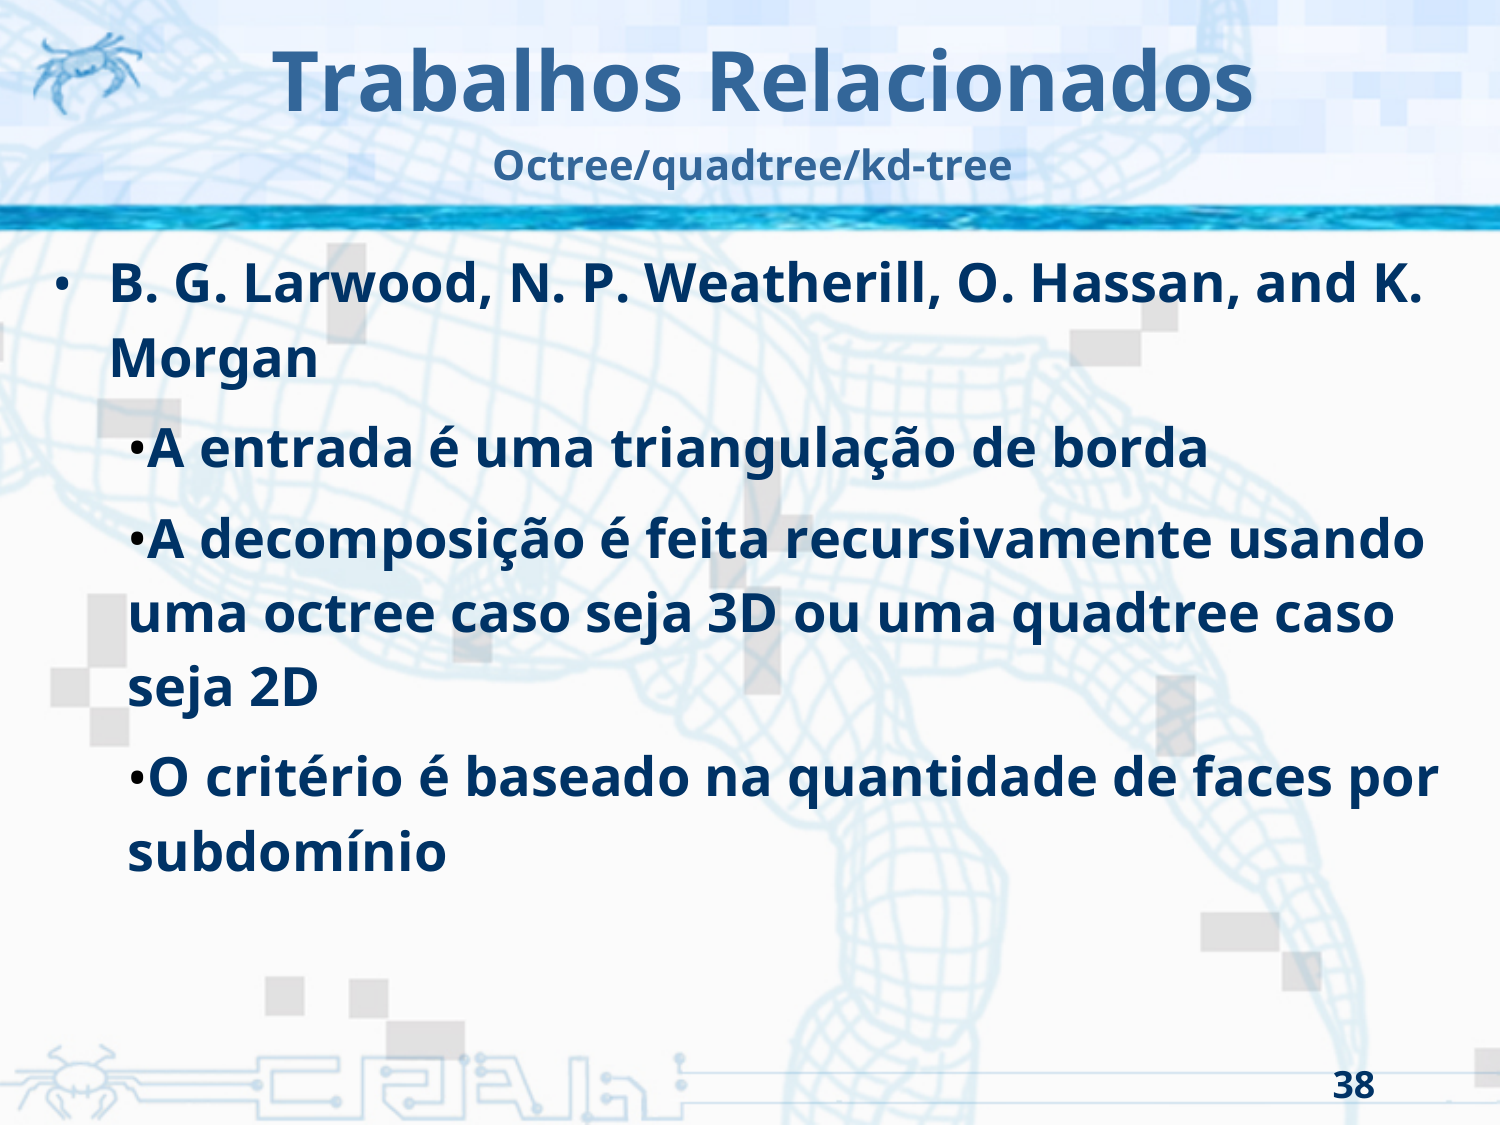

Trabalhos Relacionados
Octree/quadtree/kd-tree
B. G. Larwood, N. P. Weatherill, O. Hassan, and K. Morgan
A entrada é uma triangulação de borda
A decomposição é feita recursivamente usando uma octree caso seja 3D ou uma quadtree caso seja 2D
O critério é baseado na quantidade de faces por subdomínio